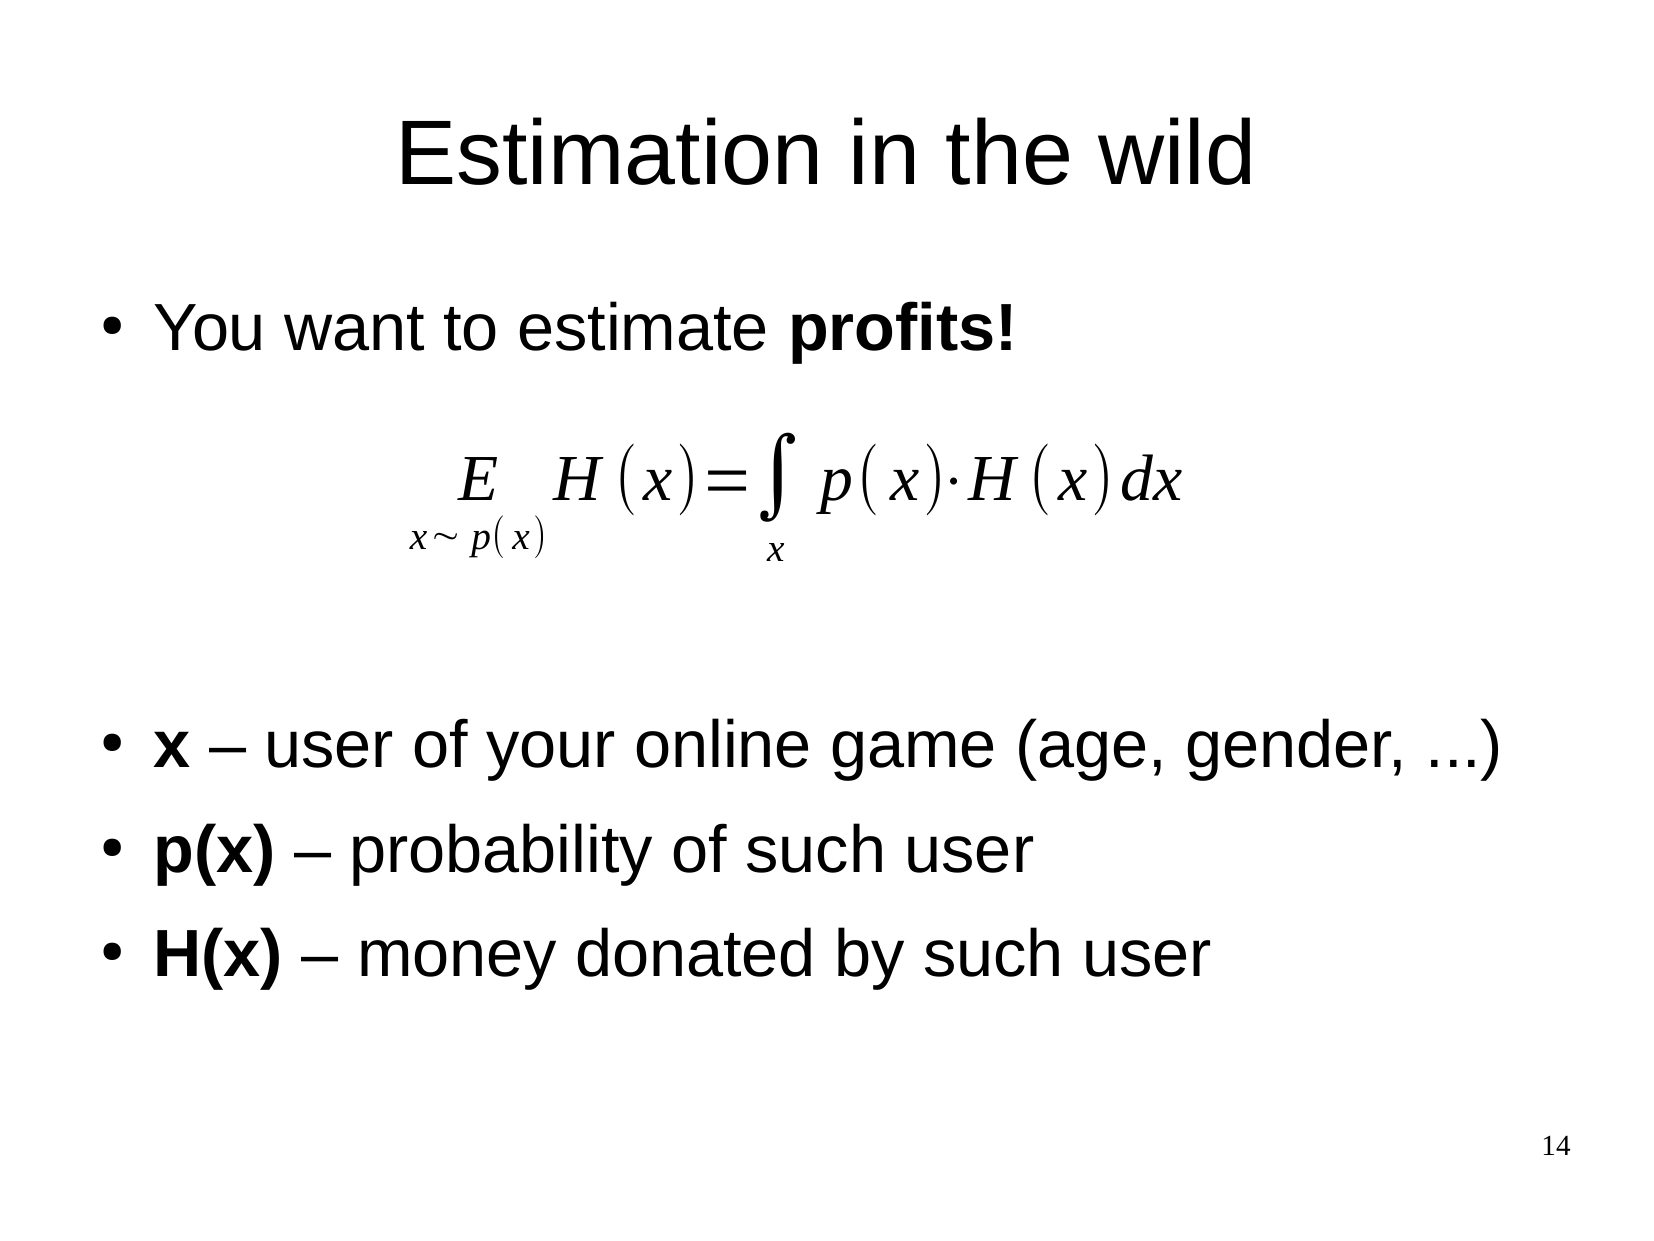

# Estimation in the wild
You want to estimate profits!
x – user of your online game (age, gender, ...)
p(x) – probability of such user
H(x) – money donated by such user
14